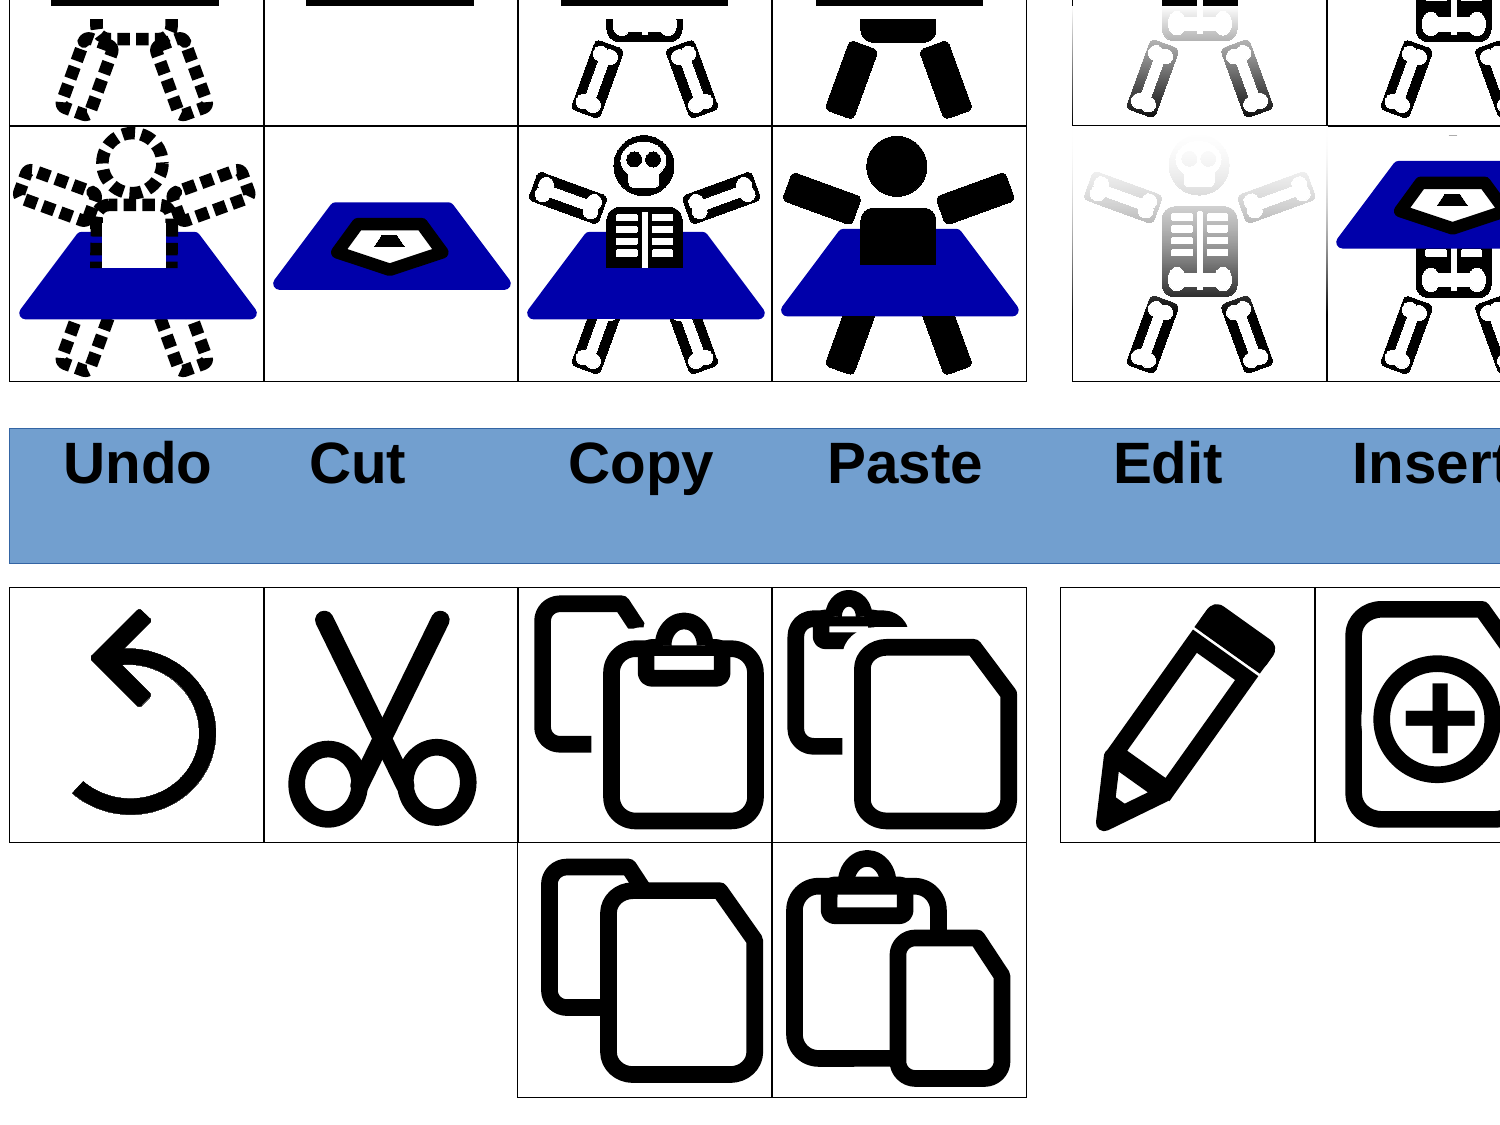

View: None X-Ray Shade | Grow: Gradual Full
 Undo Cut Copy Paste Edit Insert Append Replace Export Replace Export
											 																	 All All
+
+